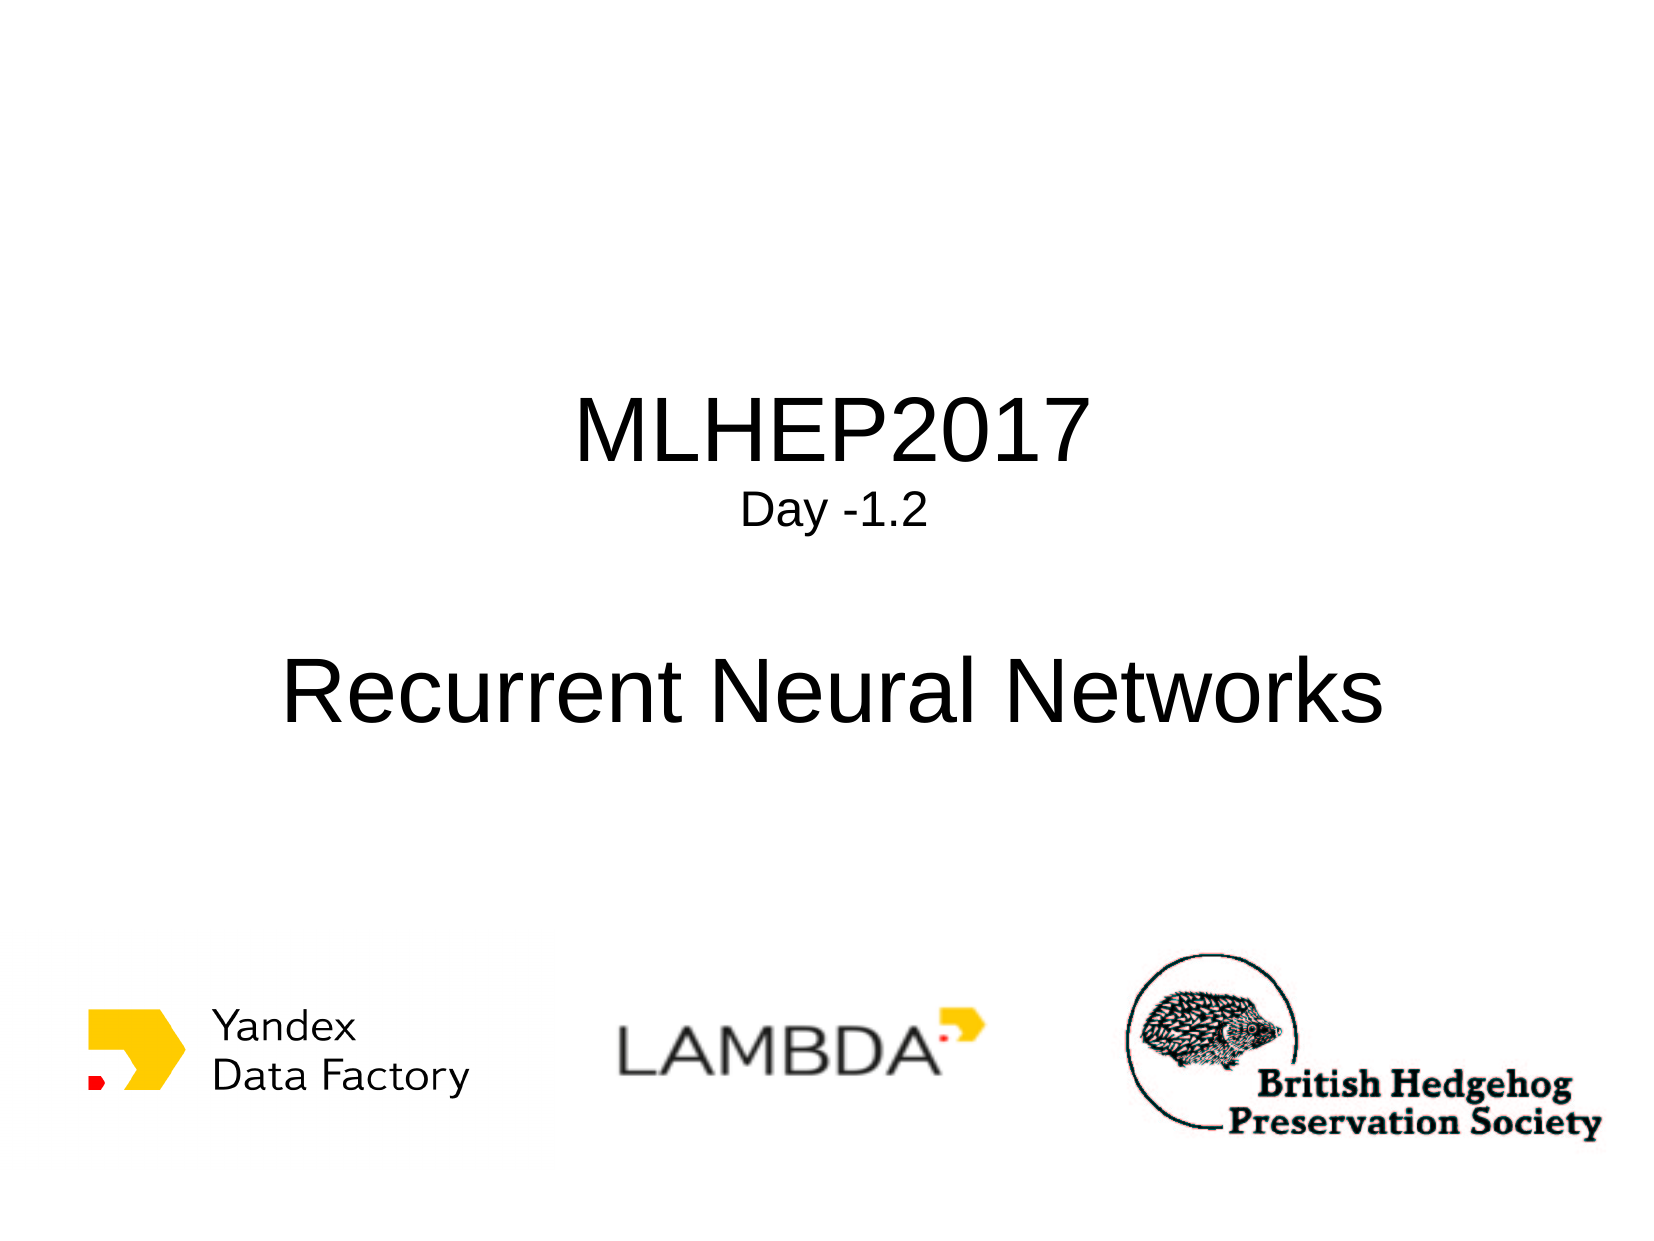

# MLHEP2017 Day -1.2 Recurrent Neural Networks
1